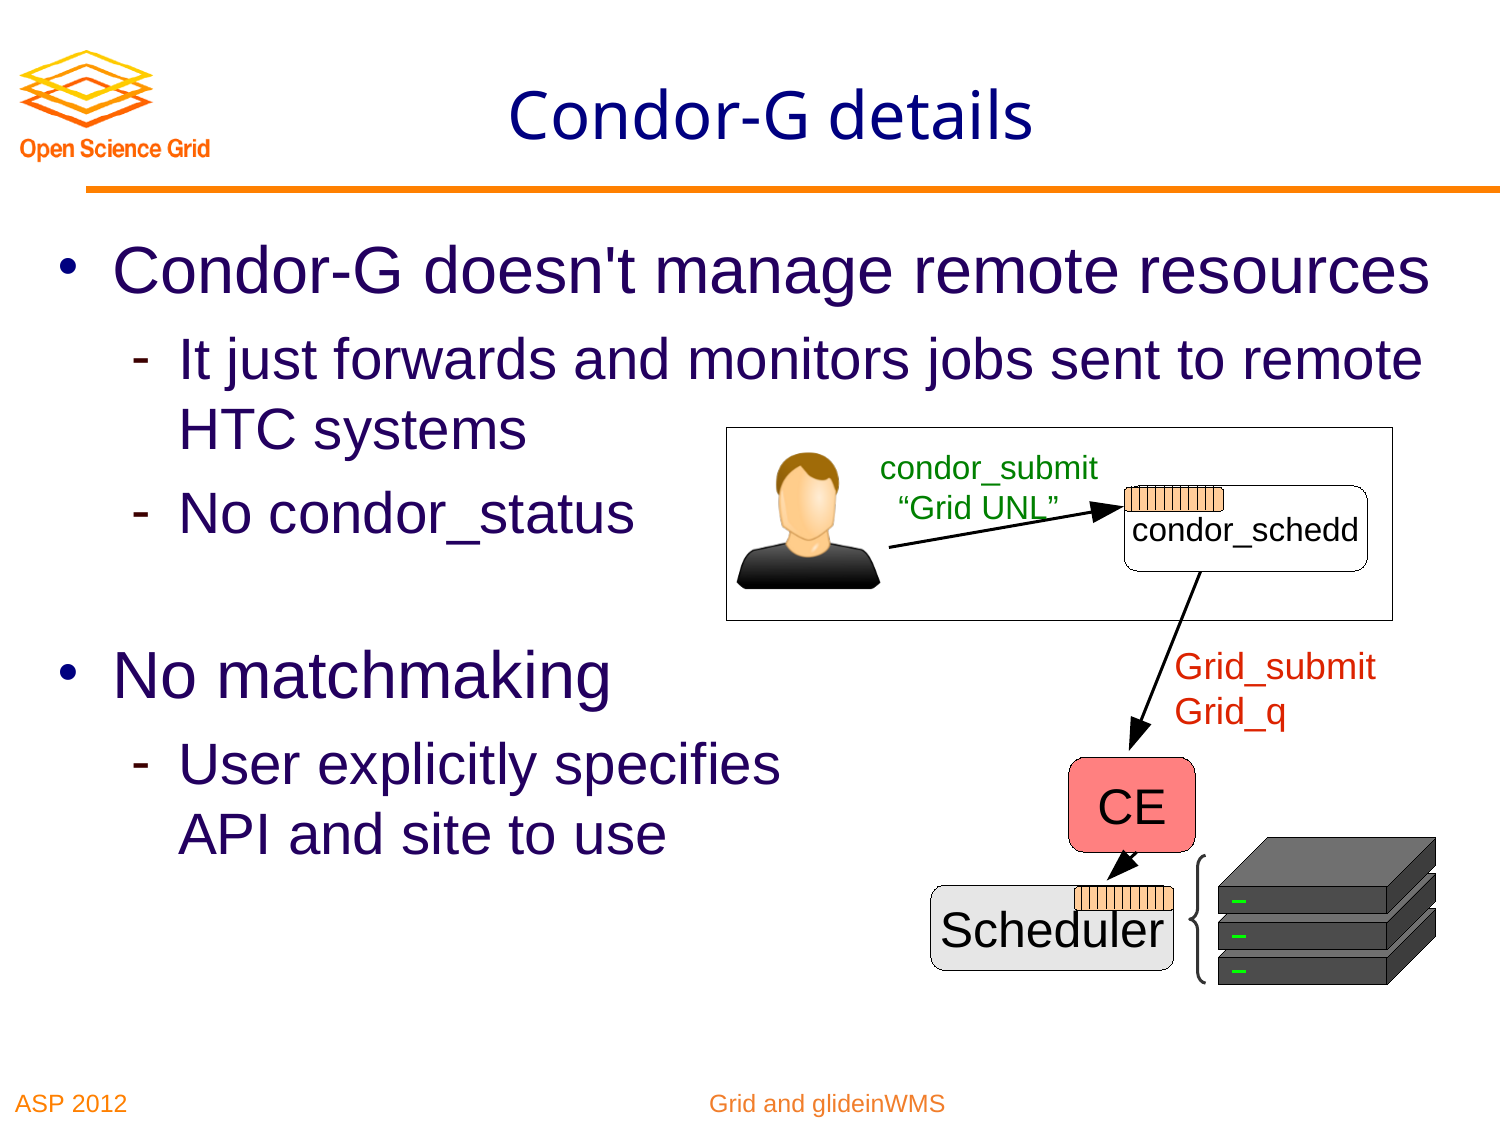

# Condor-G details
Condor-G doesn't manage remote resources
It just forwards and monitors jobs sent to remote HTC systems
No condor_status
No matchmaking
User explicitly specifies
API and site to use
condor_submit
 “Grid UNL”
condor_schedd
Grid_submit
Grid_q
CE
Scheduler